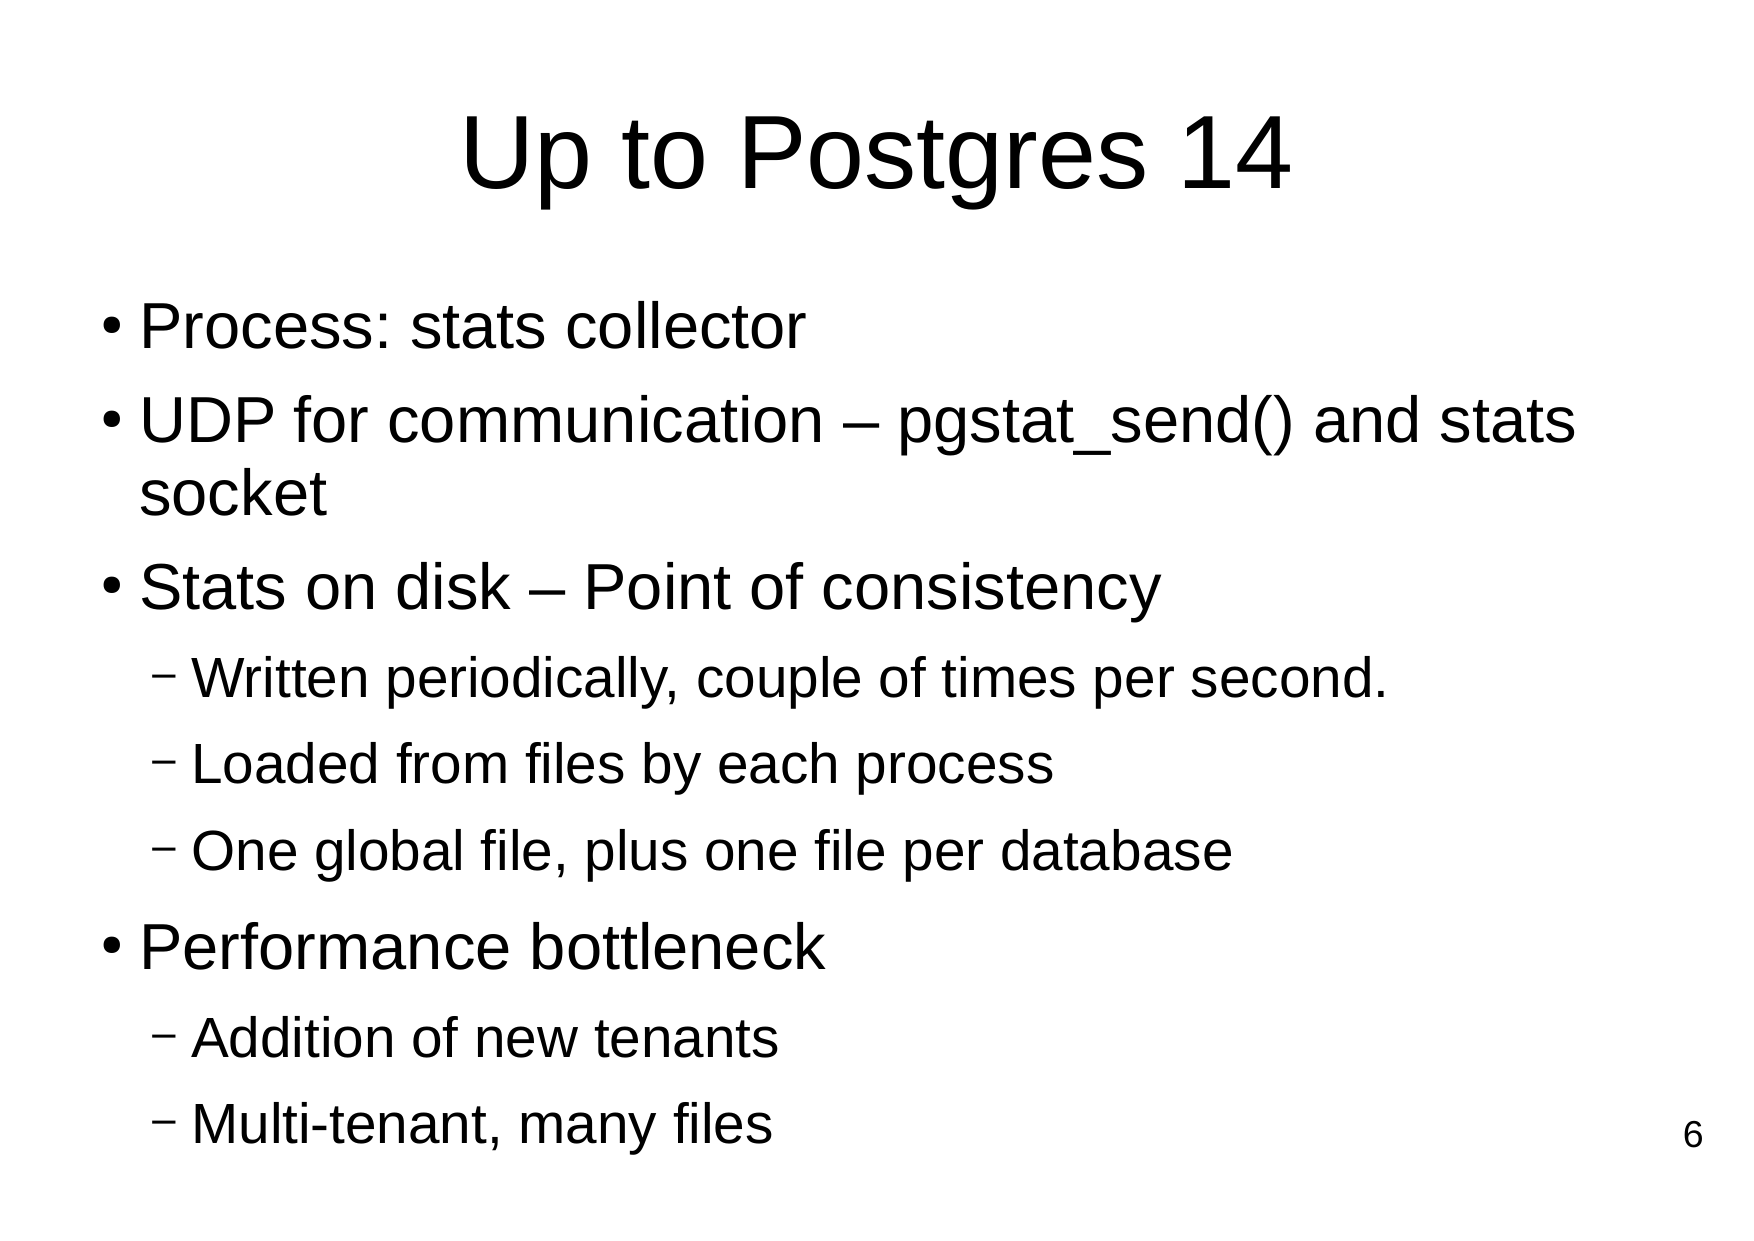

# Up to Postgres 14
Process: stats collector
UDP for communication – pgstat_send() and stats socket
Stats on disk – Point of consistency
Written periodically, couple of times per second.
Loaded from files by each process
One global file, plus one file per database
Performance bottleneck
Addition of new tenants
Multi-tenant, many files